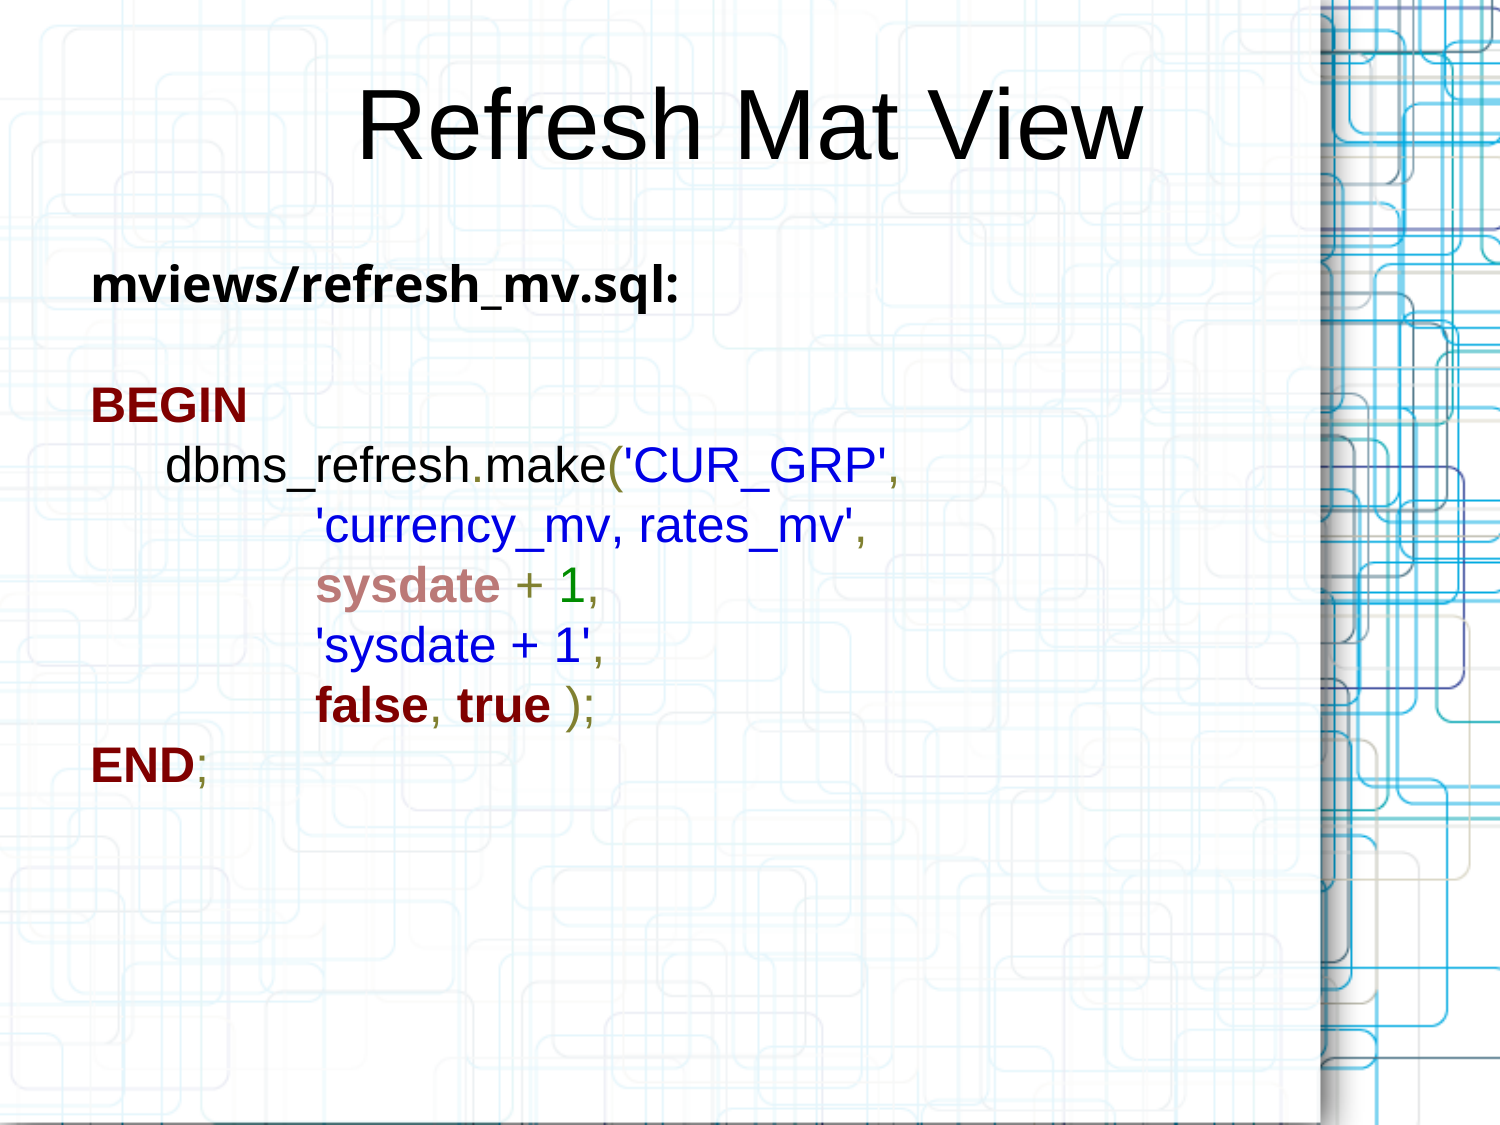

# Refresh Mat View
mviews/refresh_mv.sql:
BEGIN
dbms_refresh.make('CUR_GRP',
'currency_mv, rates_mv',
sysdate + 1,
'sysdate + 1',
false, true );
END;